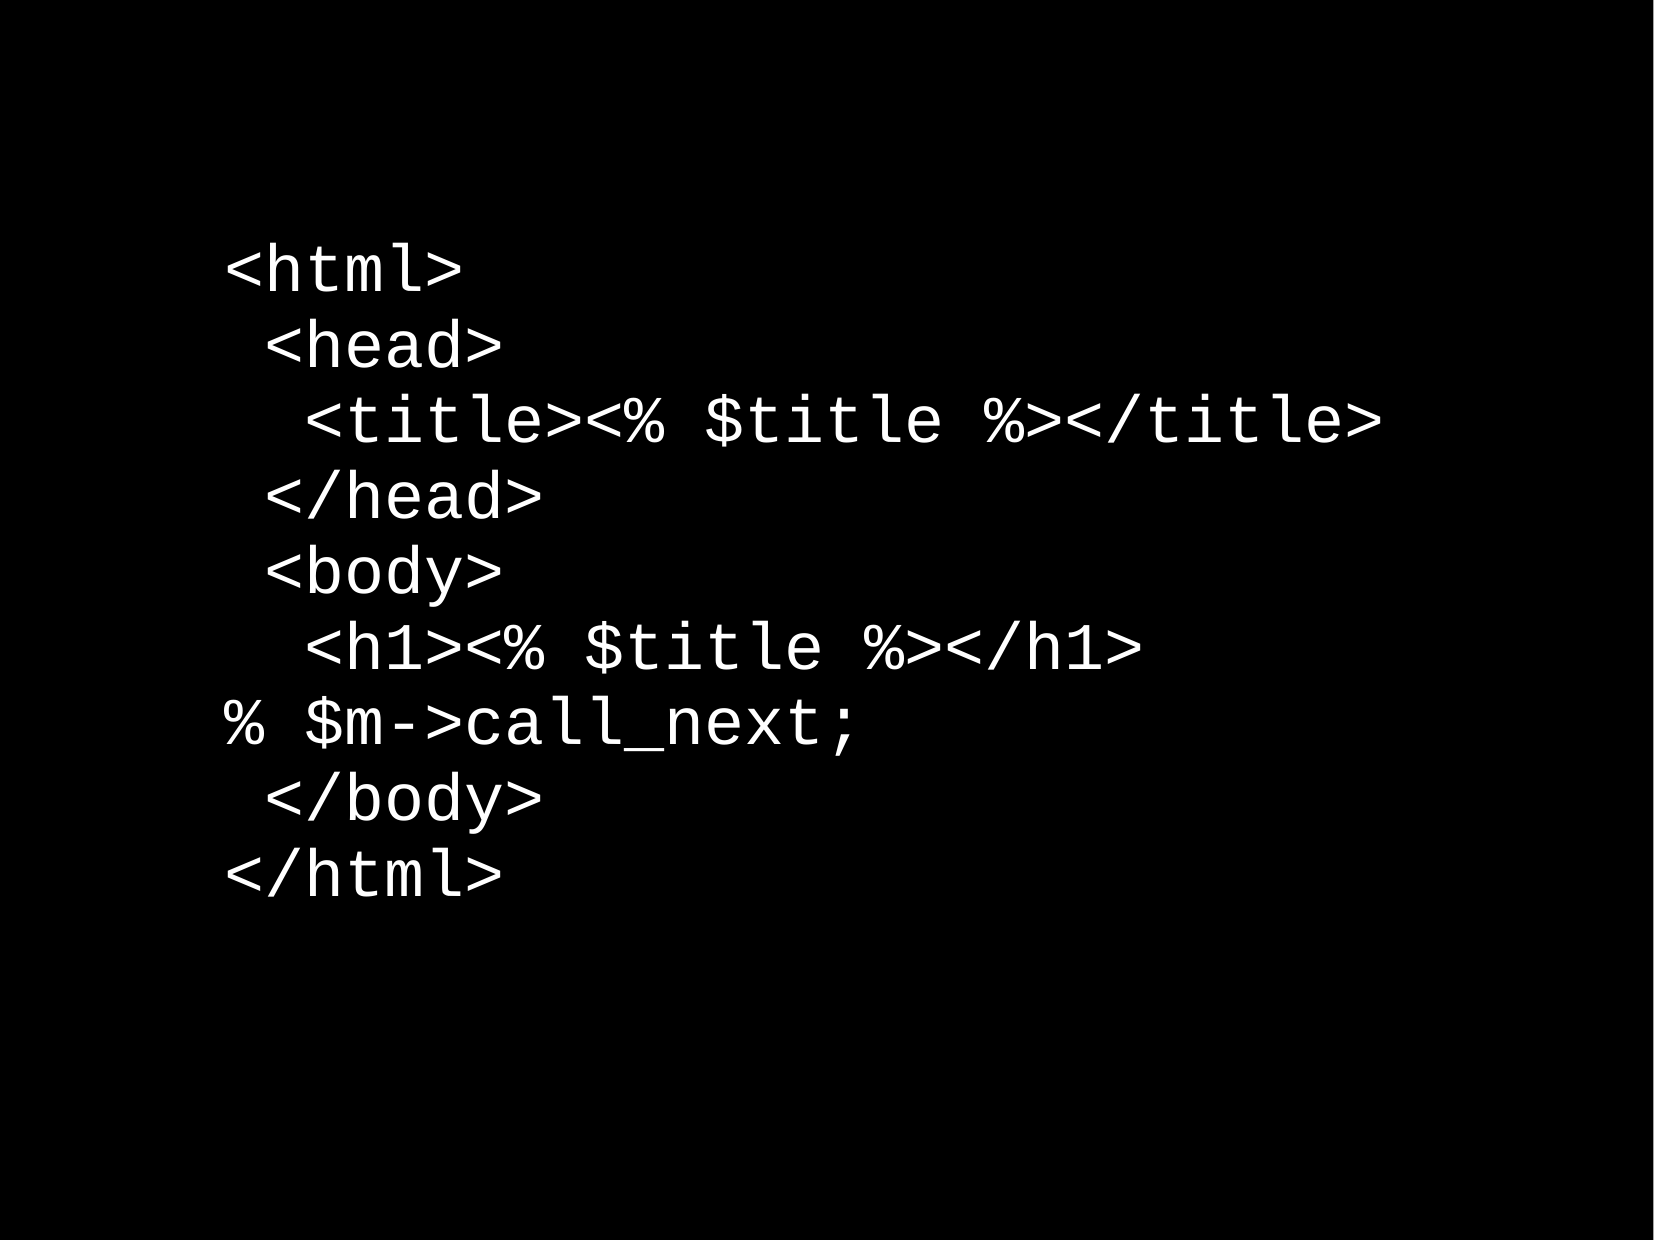

# <html> <head> <title><% $title %></title> </head> <body> <h1><% $title %></h1> % $m->call_next; </body> </html>